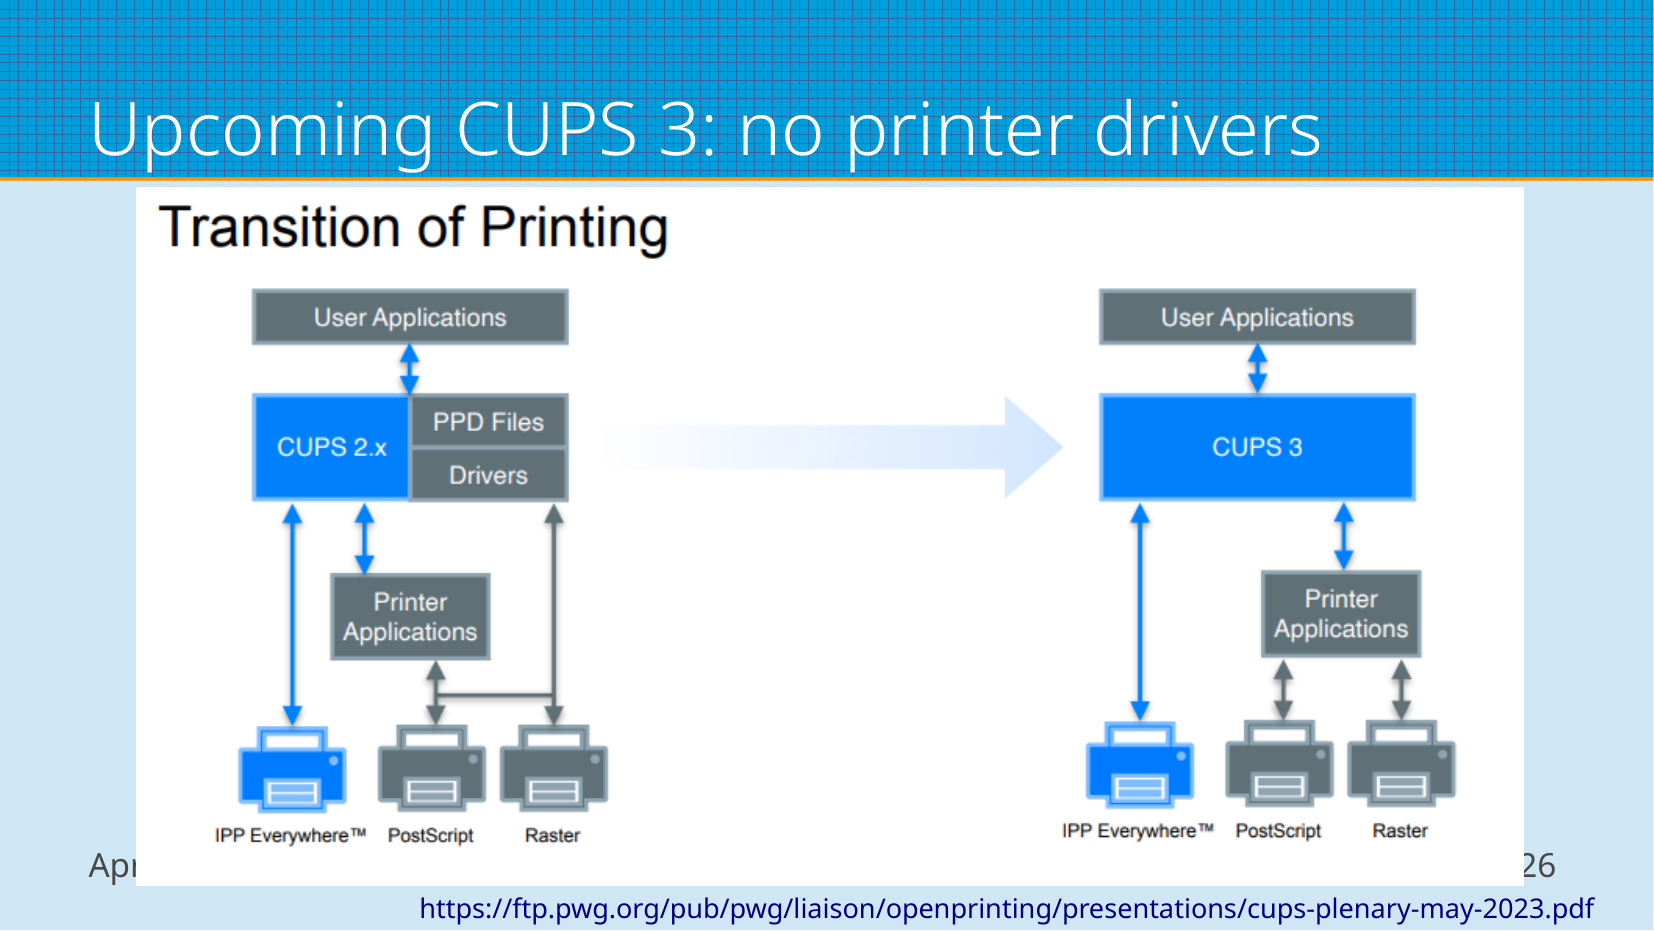

# Upcoming CUPS 3: no printer drivers
April 10, 2024
FOSSASIA Summit 2024
26
https://ftp.pwg.org/pub/pwg/liaison/openprinting/presentations/cups-plenary-may-2023.pdf